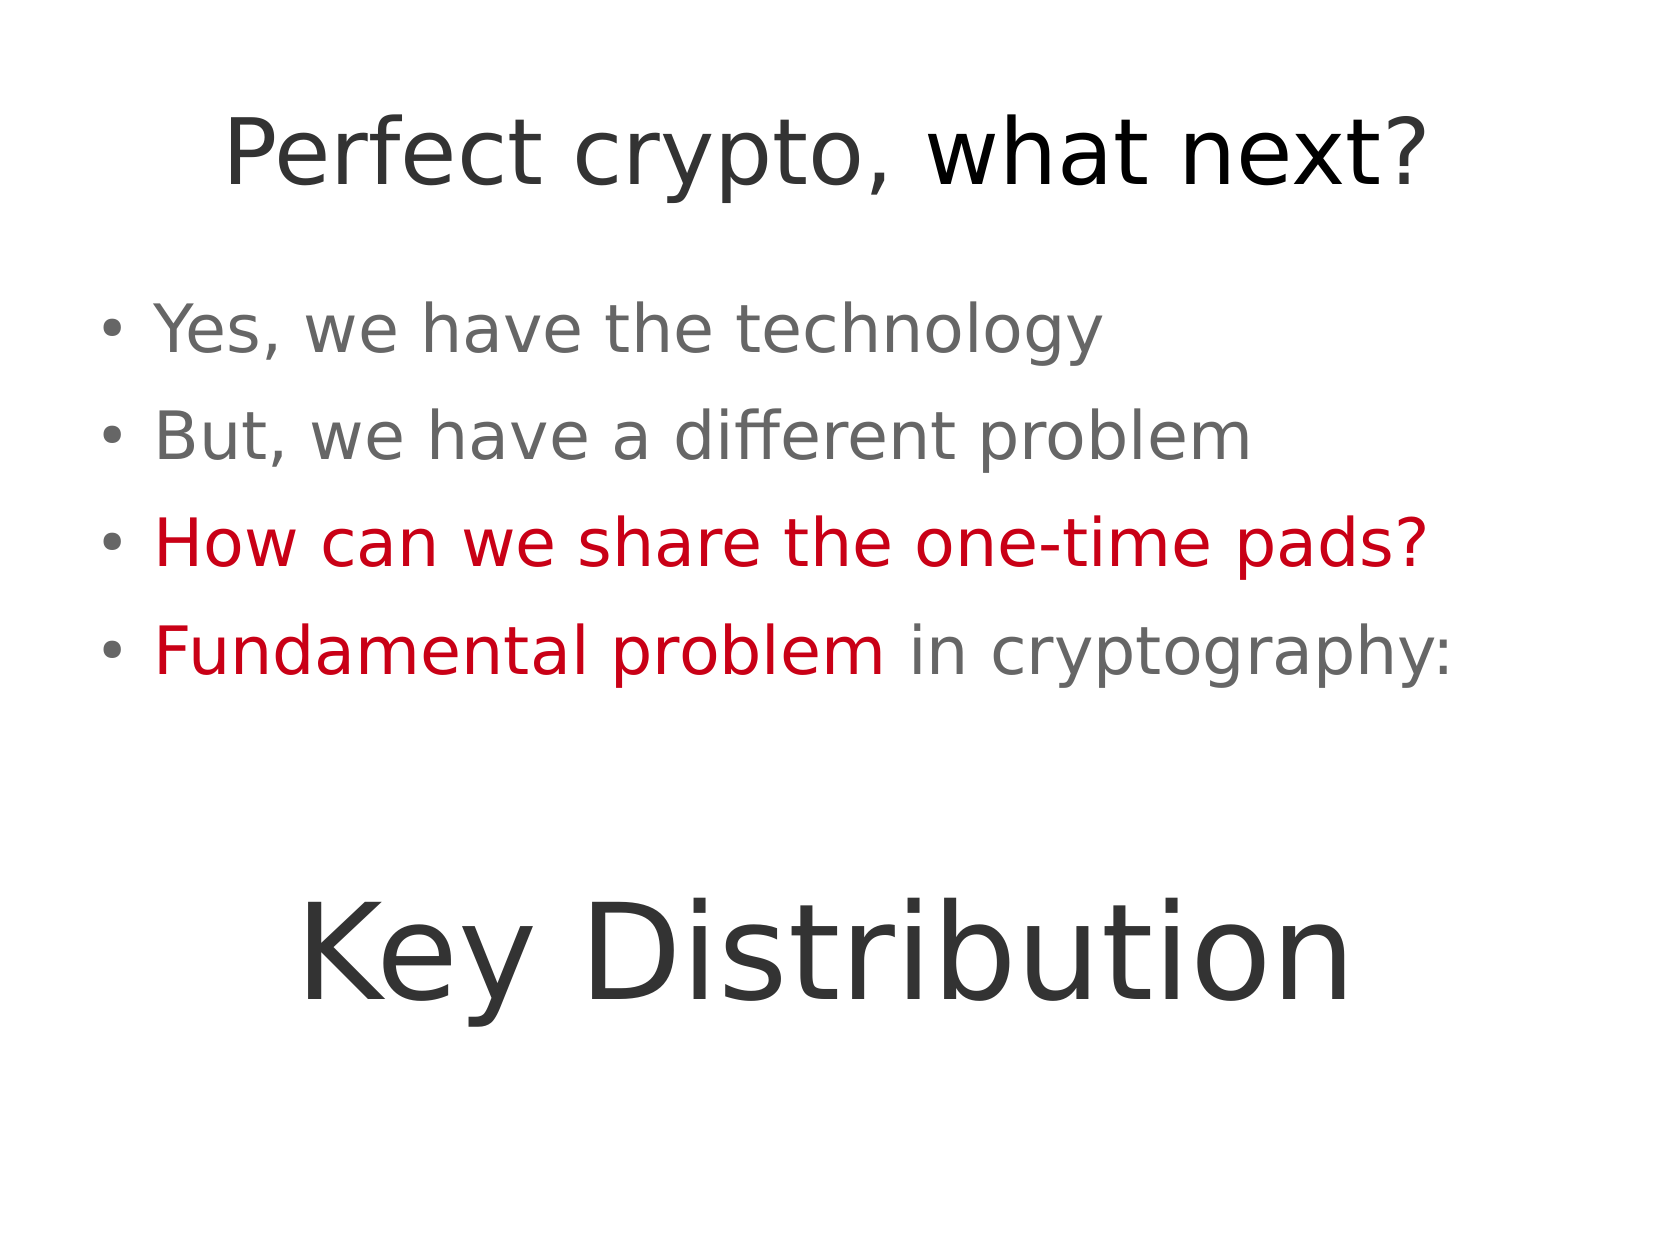

# Perfect crypto, what next?
Yes, we have the technology
But, we have a different problem
How can we share the one-time pads?
Fundamental problem in cryptography:
Key Distribution